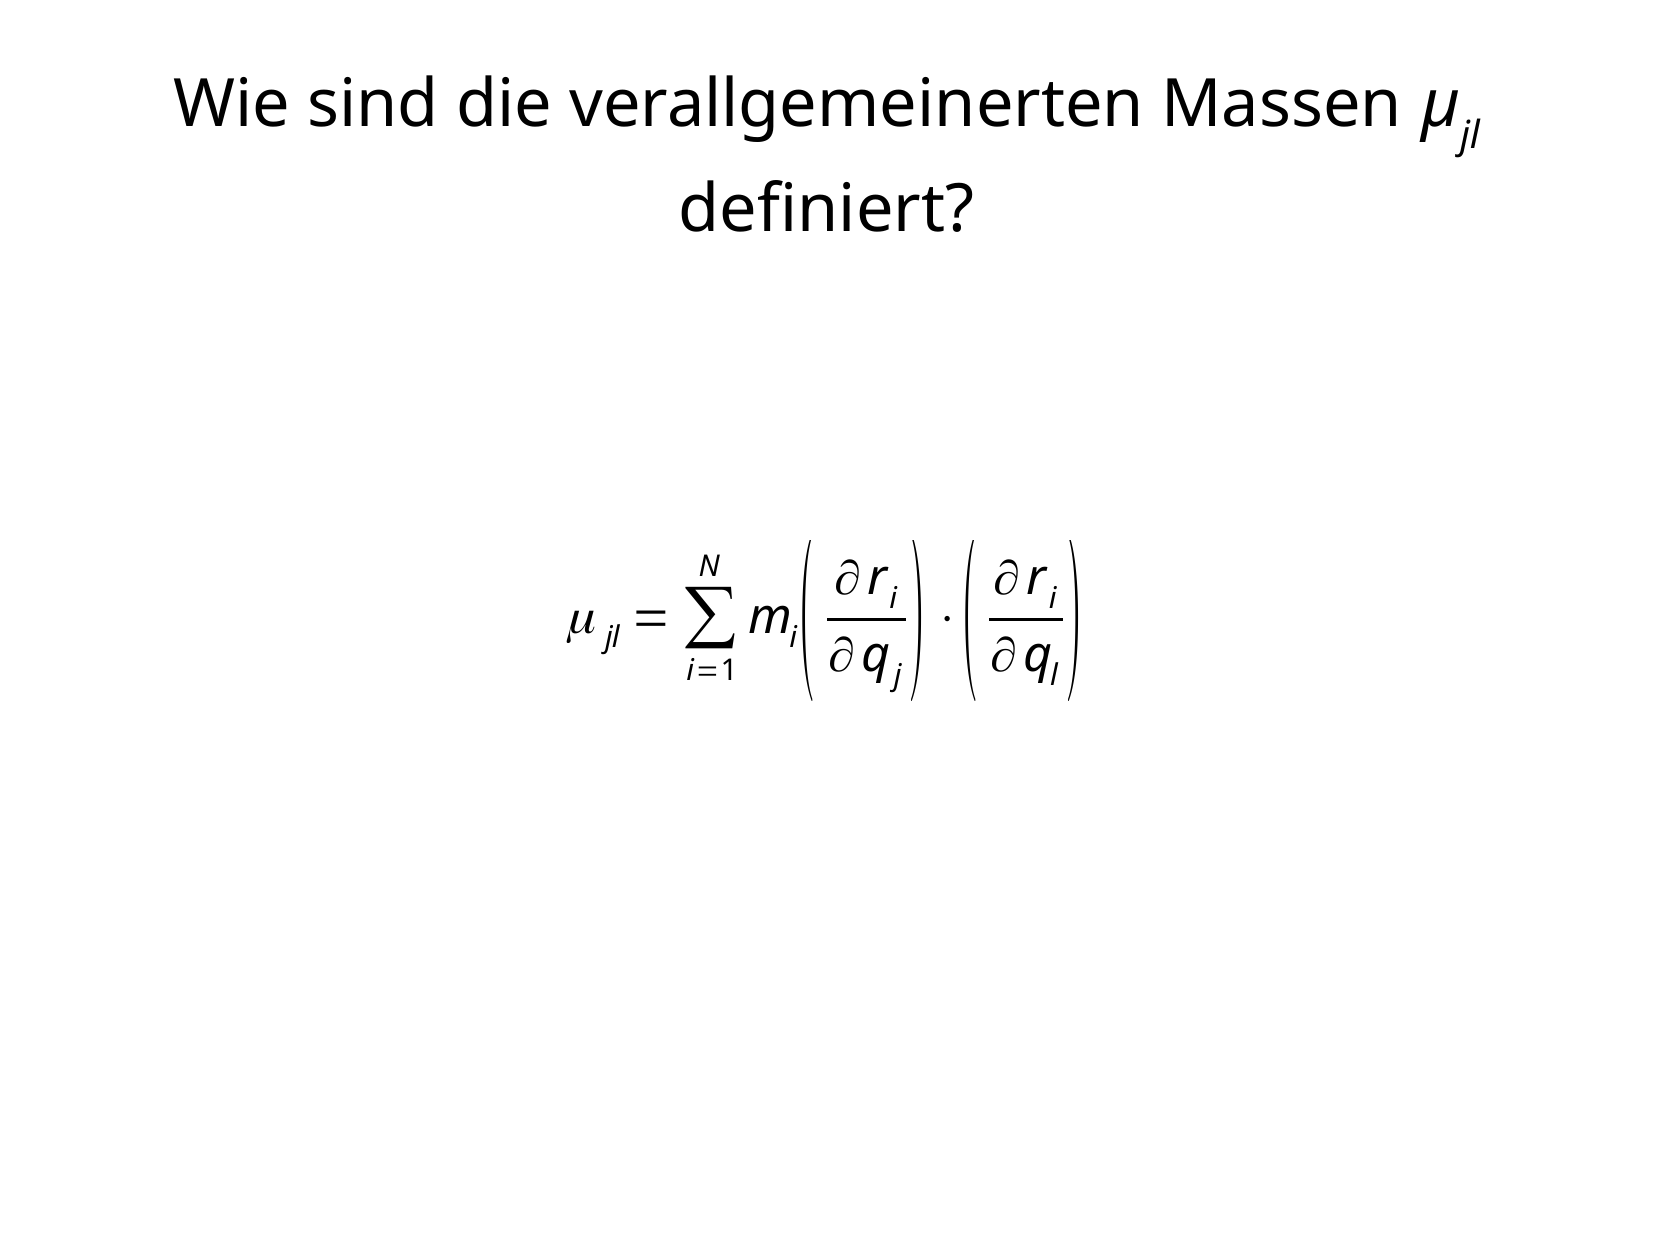

# Wie sind die verallgemeinerten Massen μjl definiert?